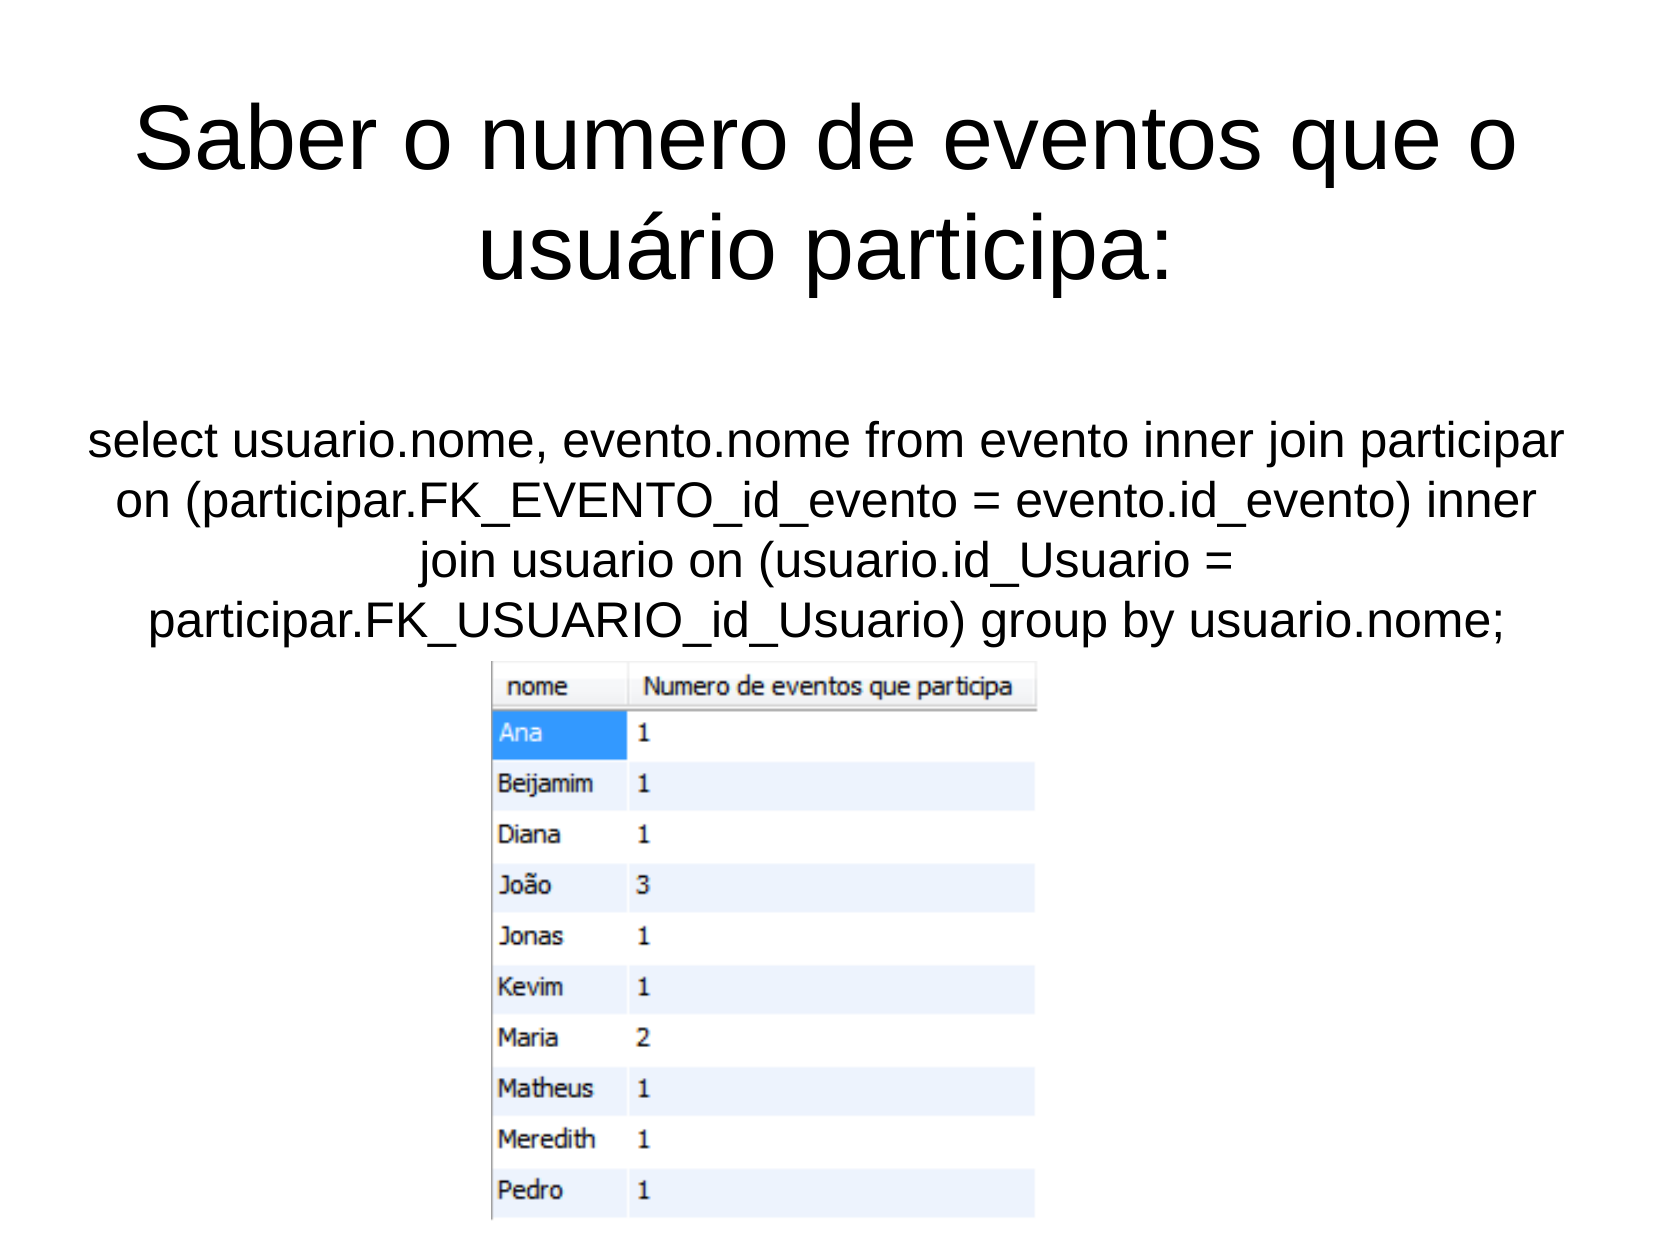

# Saber o numero de eventos que o usuário participa: select usuario.nome, evento.nome from evento inner join participar on (participar.FK_EVENTO_id_evento = evento.id_evento) inner join usuario on (usuario.id_Usuario = participar.FK_USUARIO_id_Usuario) group by usuario.nome;